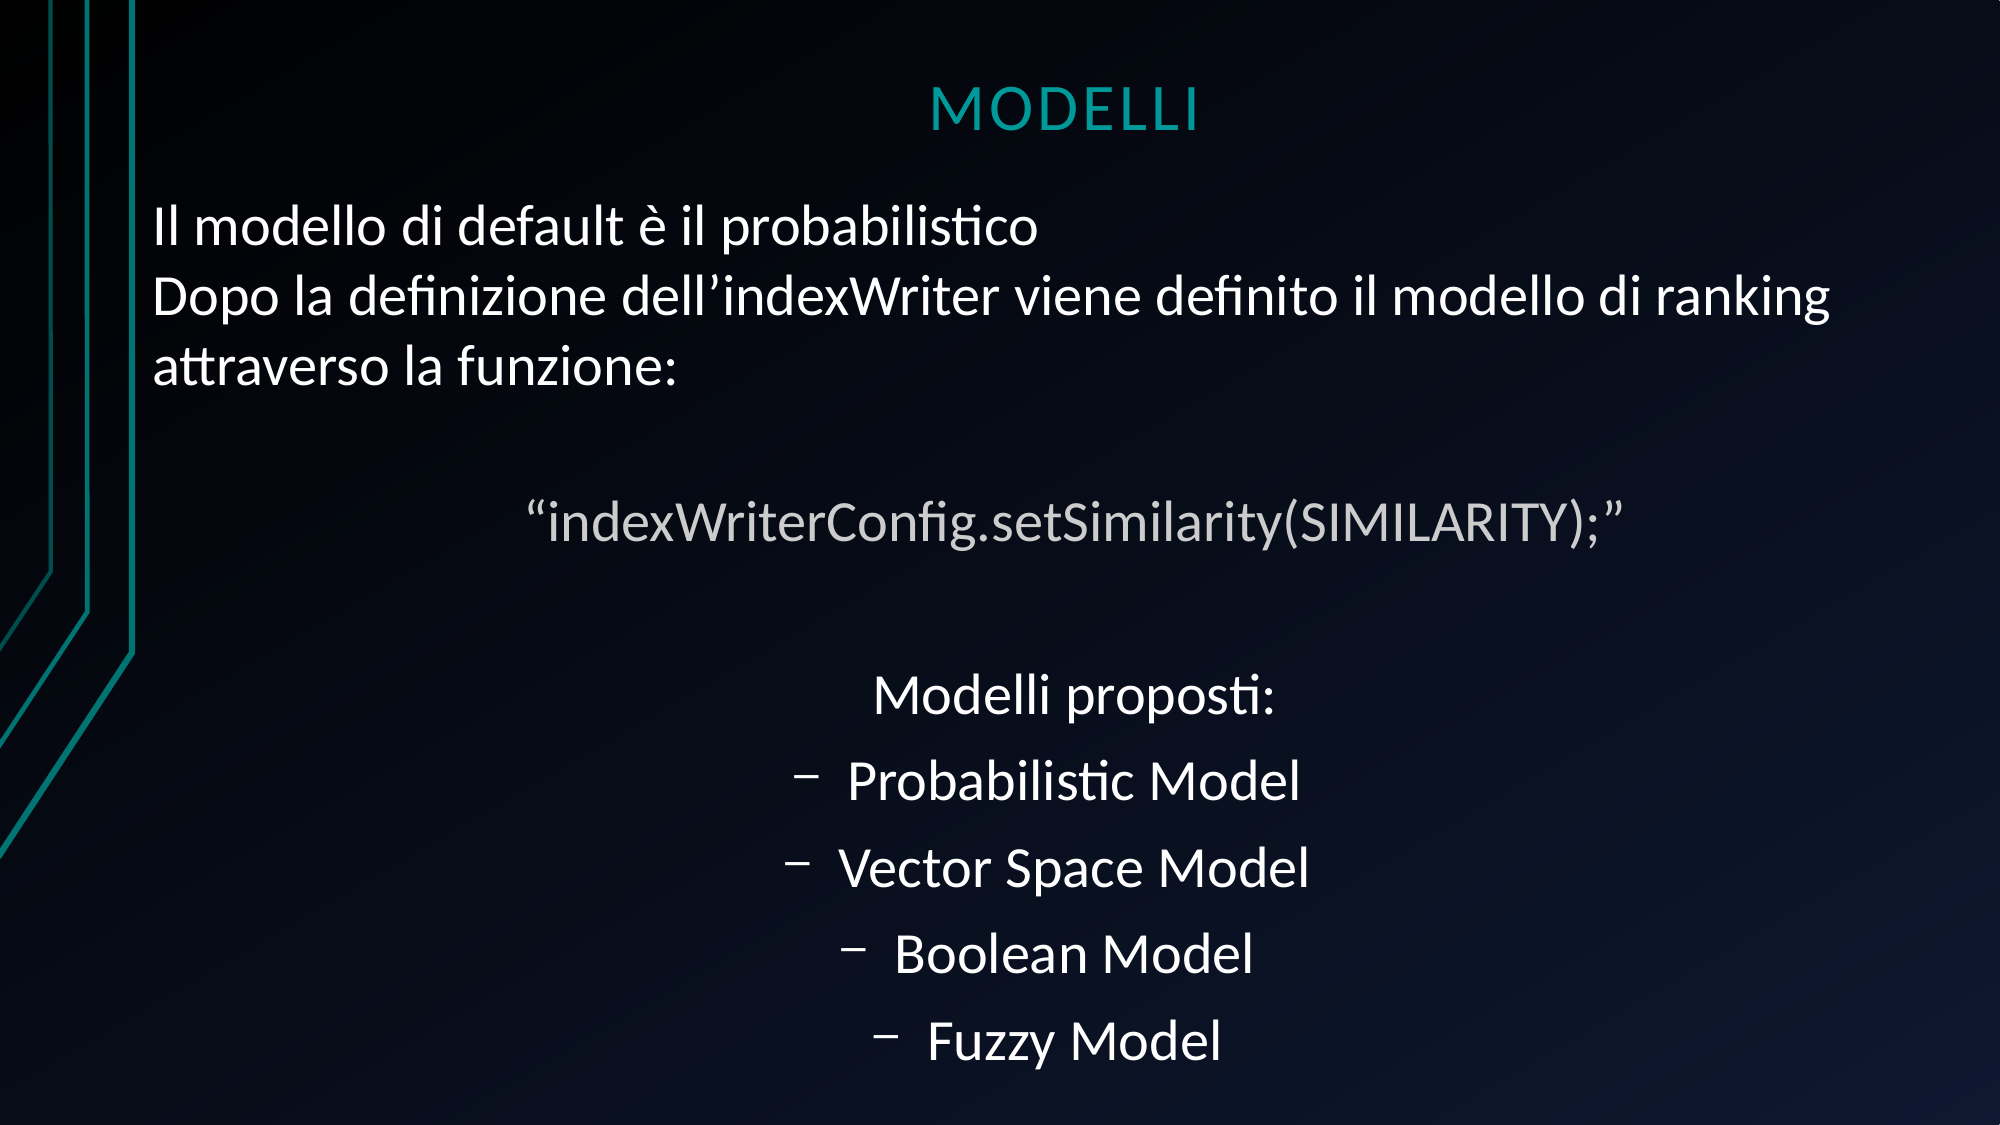

# Modelli
Il modello di default è il probabilistico
Dopo la definizione dell’indexWriter viene definito il modello di ranking attraverso la funzione:
“indexWriterConfig.setSimilarity(SIMILARITY);”
Modelli proposti:
Probabilistic Model
Vector Space Model
Boolean Model
Fuzzy Model